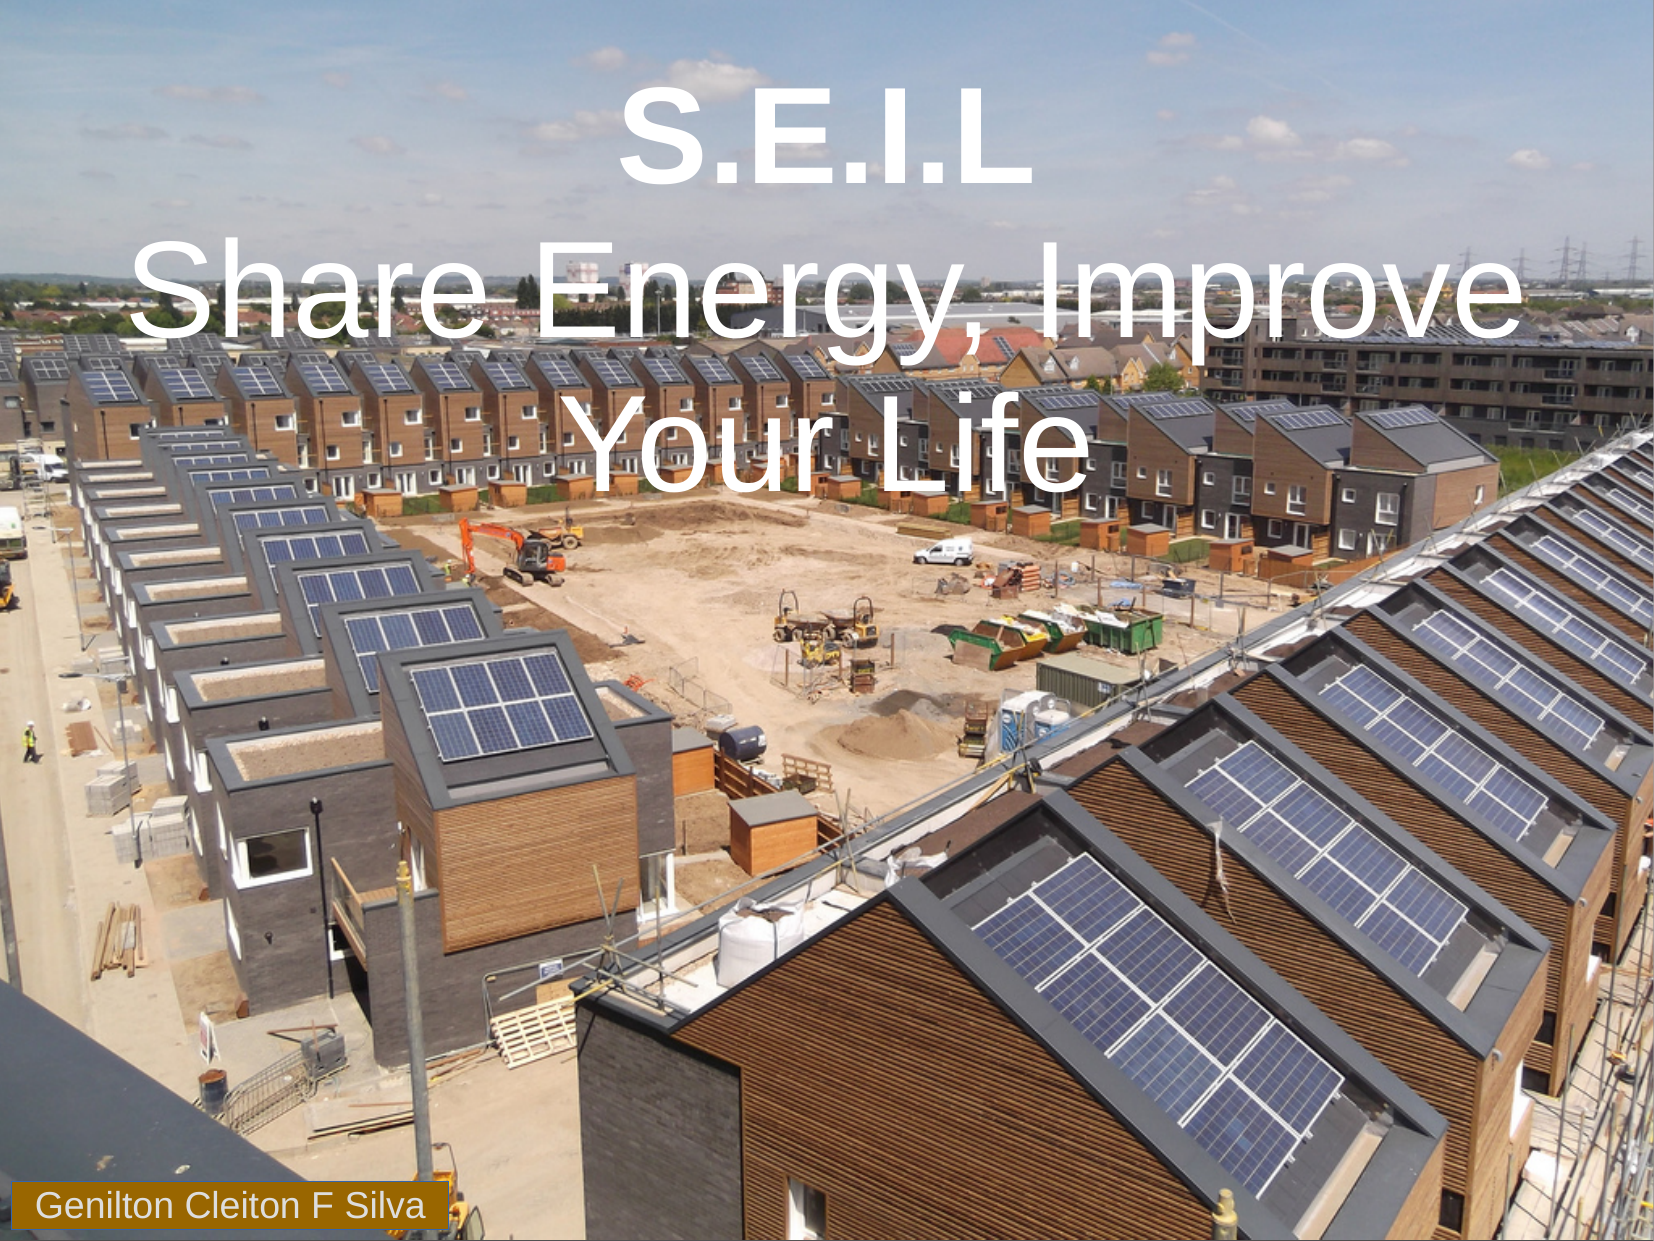

S.E.I.L
Share Energy, Improve Your Life
# Share Energy, Improve Your Life
Genilton Cleiton F Silva